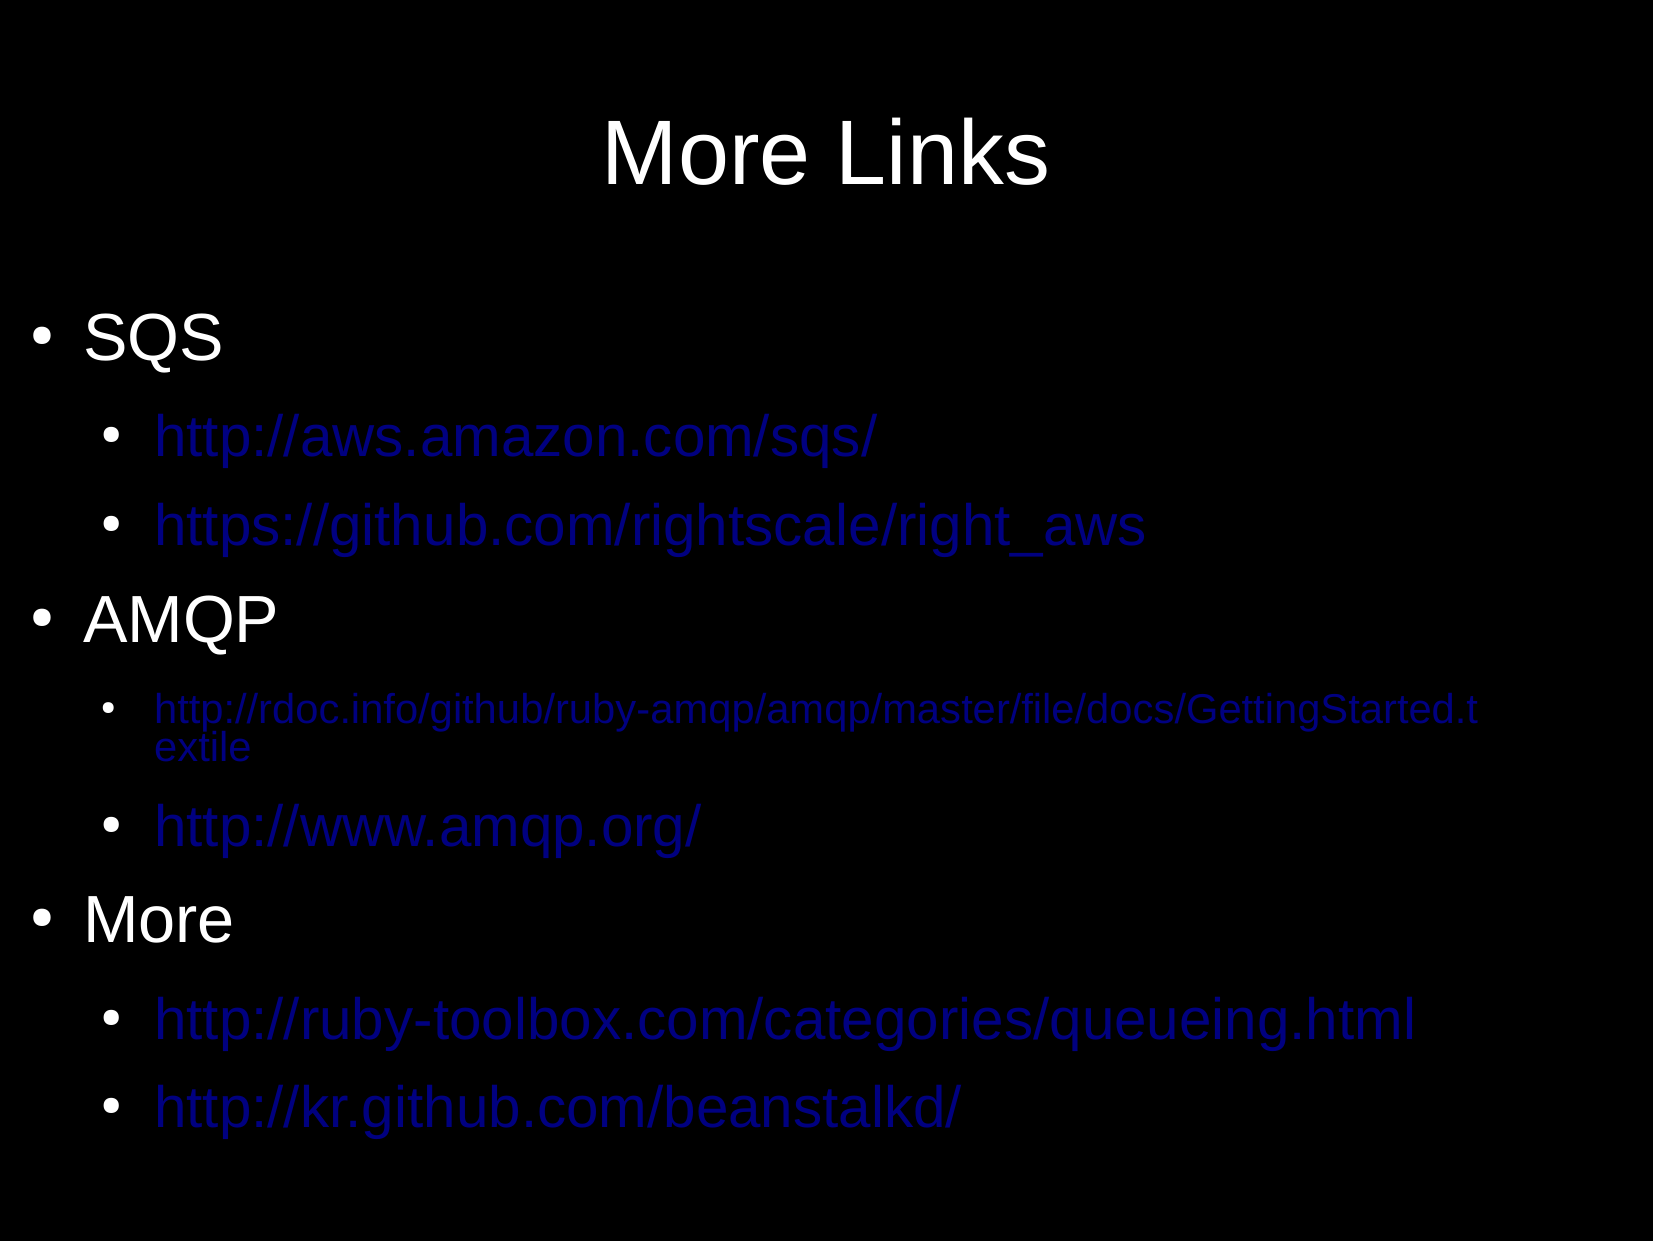

# More Links
SQS
http://aws.amazon.com/sqs/
https://github.com/rightscale/right_aws
AMQP
http://rdoc.info/github/ruby-amqp/amqp/master/file/docs/GettingStarted.textile
http://www.amqp.org/
More
http://ruby-toolbox.com/categories/queueing.html
http://kr.github.com/beanstalkd/